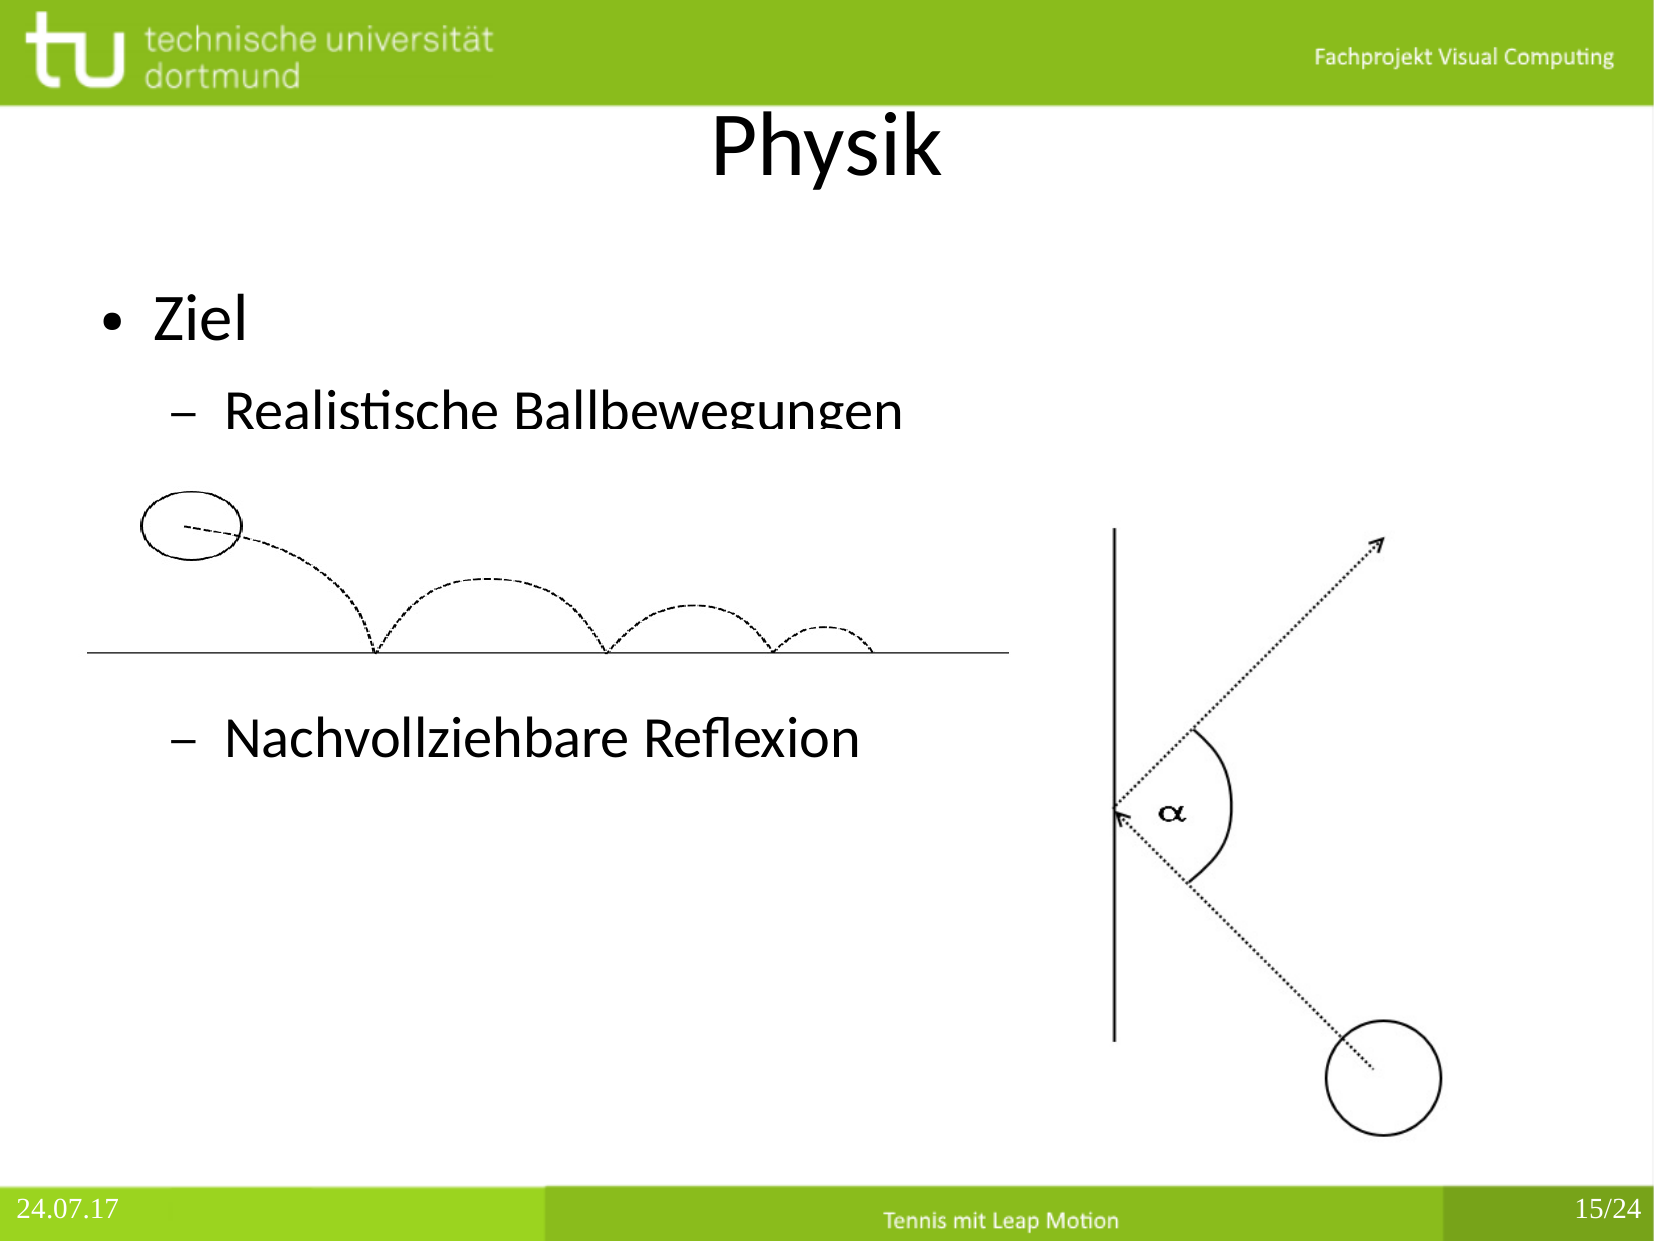

# Physik
Ziel
Realistische Ballbewegungen
Nachvollziehbare Reflexion
24.07.17
15